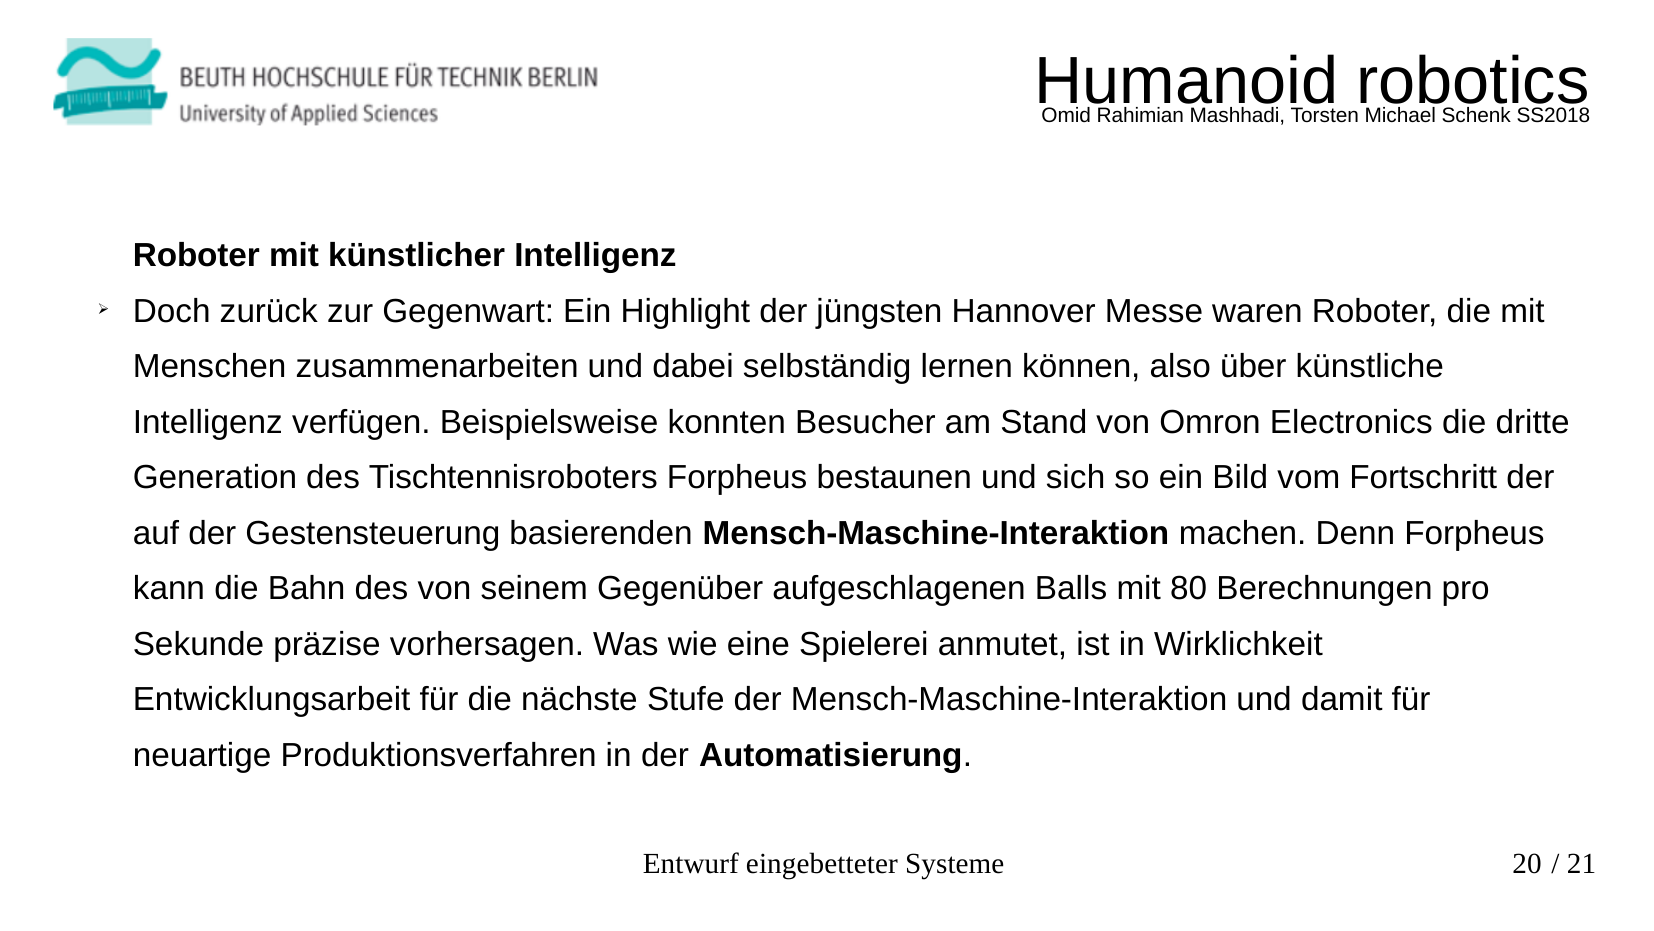

#
Humanoid robotics
Omid Rahimian Mashhadi, Torsten Michael Schenk SS2018
Roboter mit künstlicher Intelligenz
Doch zurück zur Gegenwart: Ein Highlight der jüngsten Hannover Messe waren Roboter, die mit Menschen zusammenarbeiten und dabei selbständig lernen können, also über künstliche Intelligenz verfügen. Beispielsweise konnten Besucher am Stand von Omron Electronics die dritte Generation des Tischtennisroboters Forpheus bestaunen und sich so ein Bild vom Fortschritt der auf der Gestensteuerung basierenden Mensch-Maschine-Interaktion machen. Denn Forpheus kann die Bahn des von seinem Gegenüber aufgeschlagenen Balls mit 80 Berechnungen pro Sekunde präzise vorhersagen. Was wie eine Spielerei anmutet, ist in Wirklichkeit Entwicklungsarbeit für die nächste Stufe der Mensch-Maschine-Interaktion und damit für neuartige Produktionsverfahren in der Automatisierung.
 / 21
Entwurf eingebetteter Systeme
20